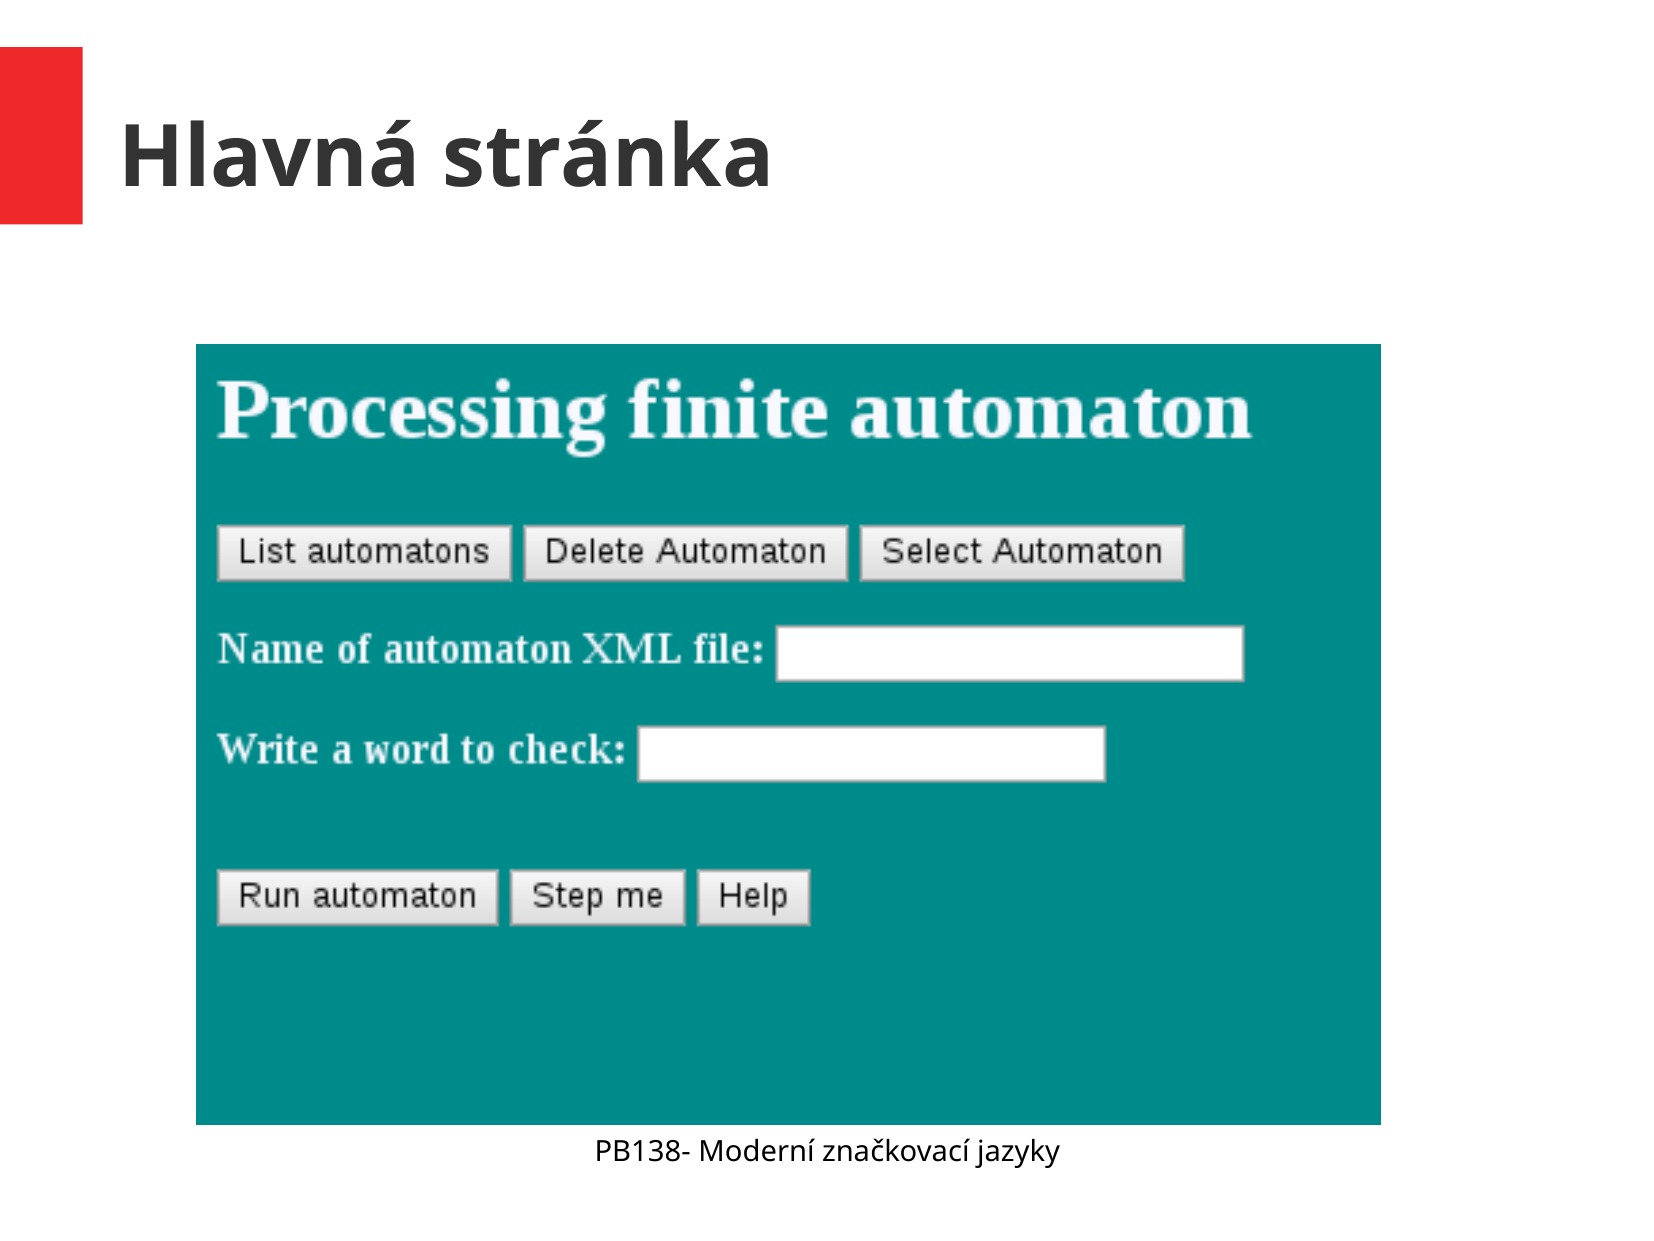

# Hlavná stránka
PB138- Moderní značkovací jazyky